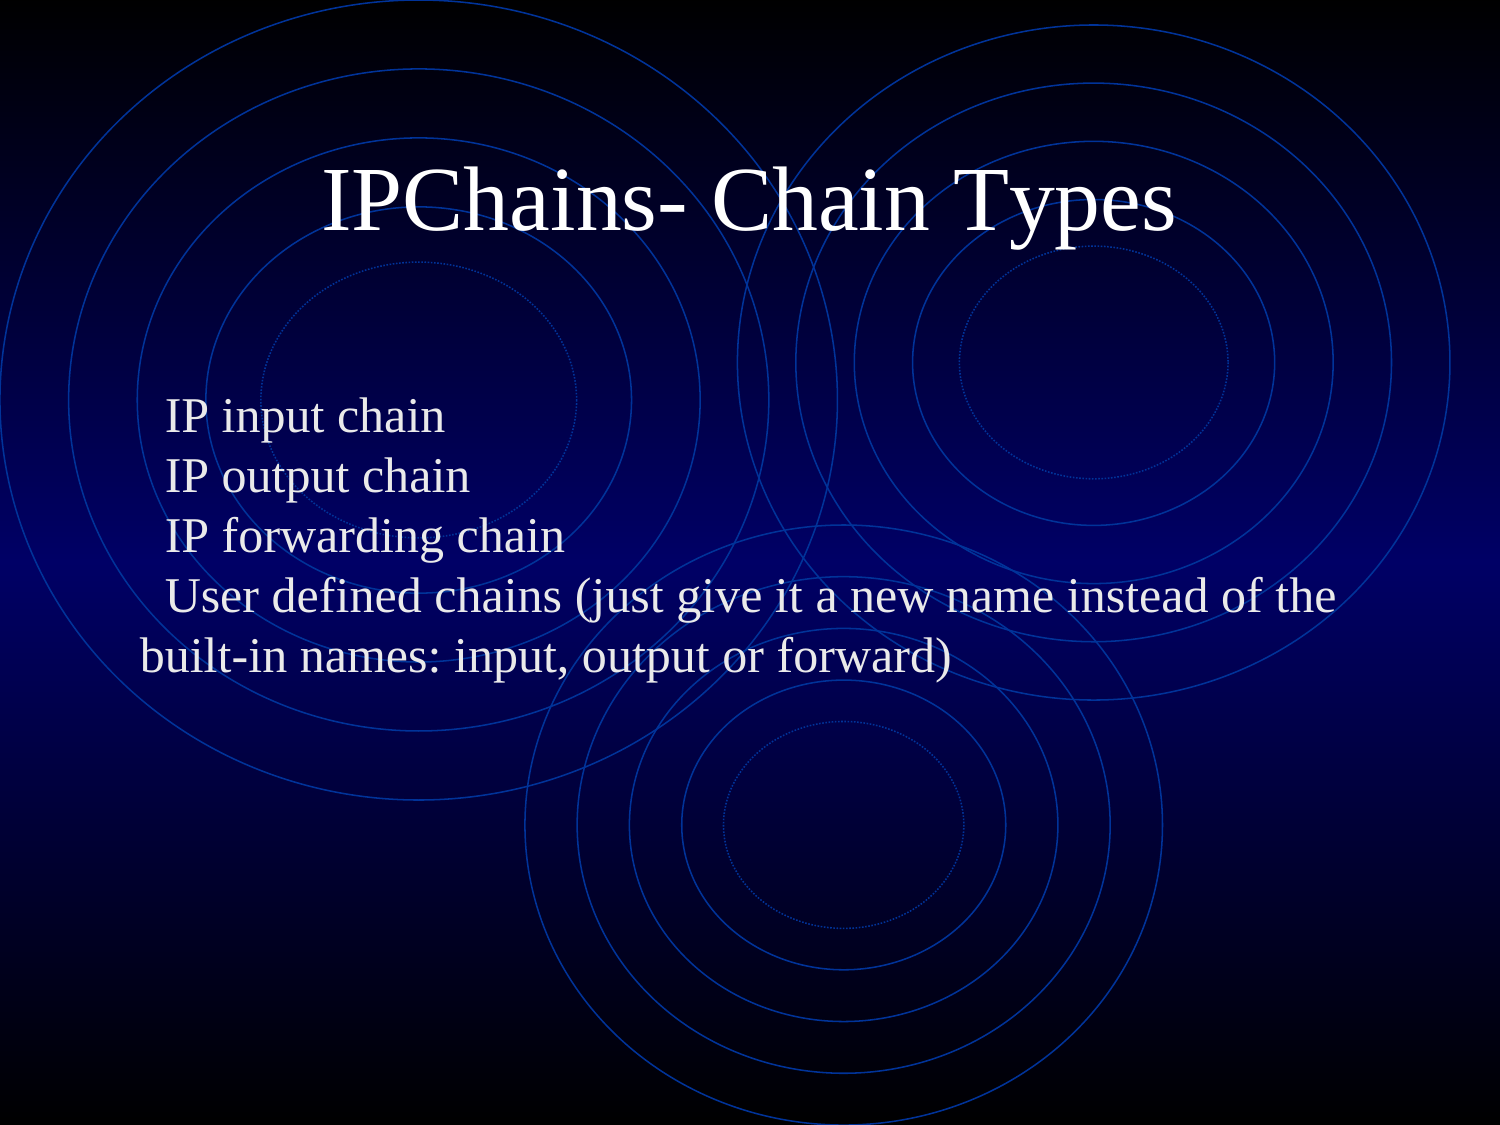

# IPChains- Chain Types
 IP input chain
 IP output chain
 IP forwarding chain
 User defined chains (just give it a new name instead of the built-in names: input, output or forward)